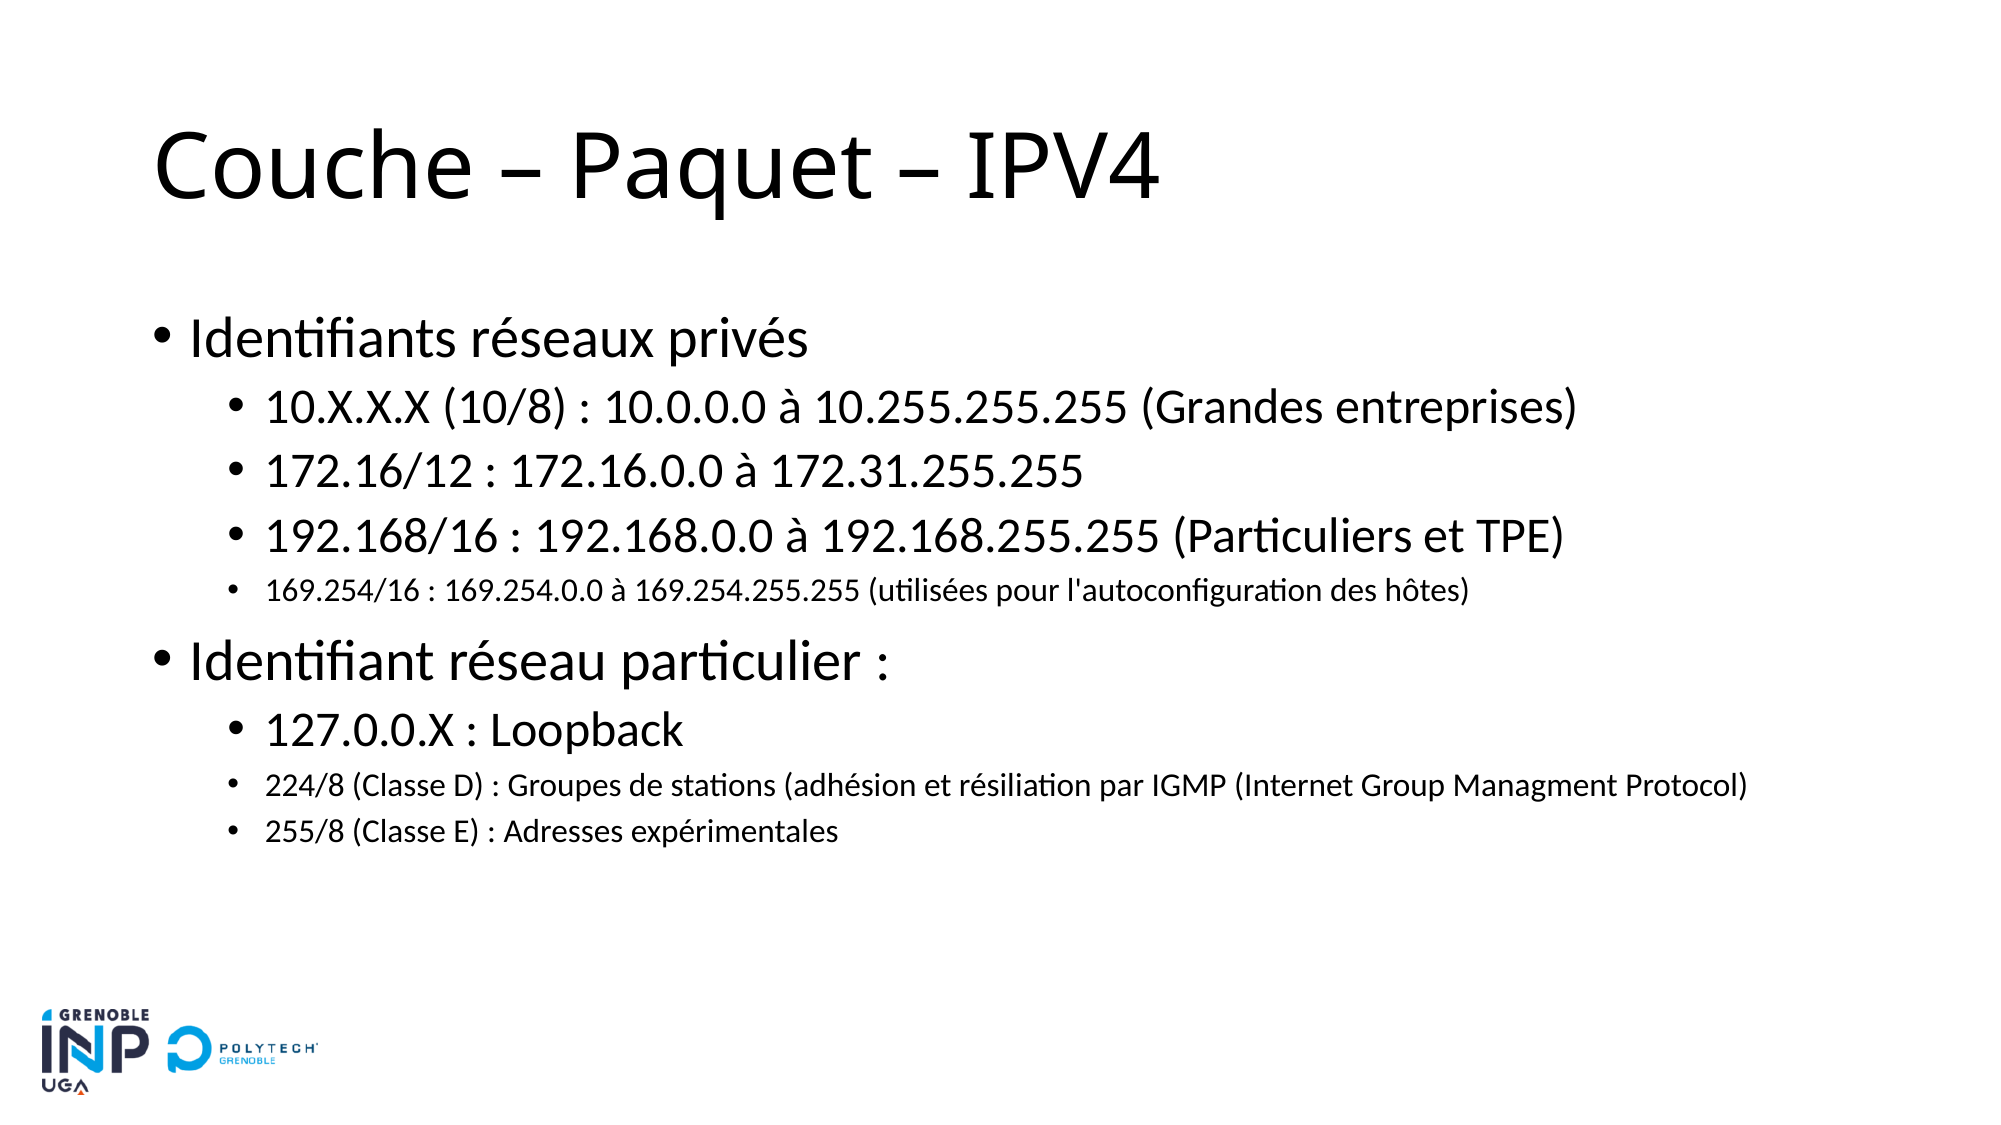

# Couche – Paquet – IPV4
Identifiants réseaux privés
10.X.X.X (10/8) : 10.0.0.0 à 10.255.255.255 (Grandes entreprises)
172.16/12 : 172.16.0.0 à 172.31.255.255
192.168/16 : 192.168.0.0 à 192.168.255.255 (Particuliers et TPE)
169.254/16 : 169.254.0.0 à 169.254.255.255 (utilisées pour l'autoconfiguration des hôtes)
Identifiant réseau particulier :
127.0.0.X : Loopback
224/8 (Classe D) : Groupes de stations (adhésion et résiliation par IGMP (Internet Group Managment Protocol)
255/8 (Classe E) : Adresses expérimentales